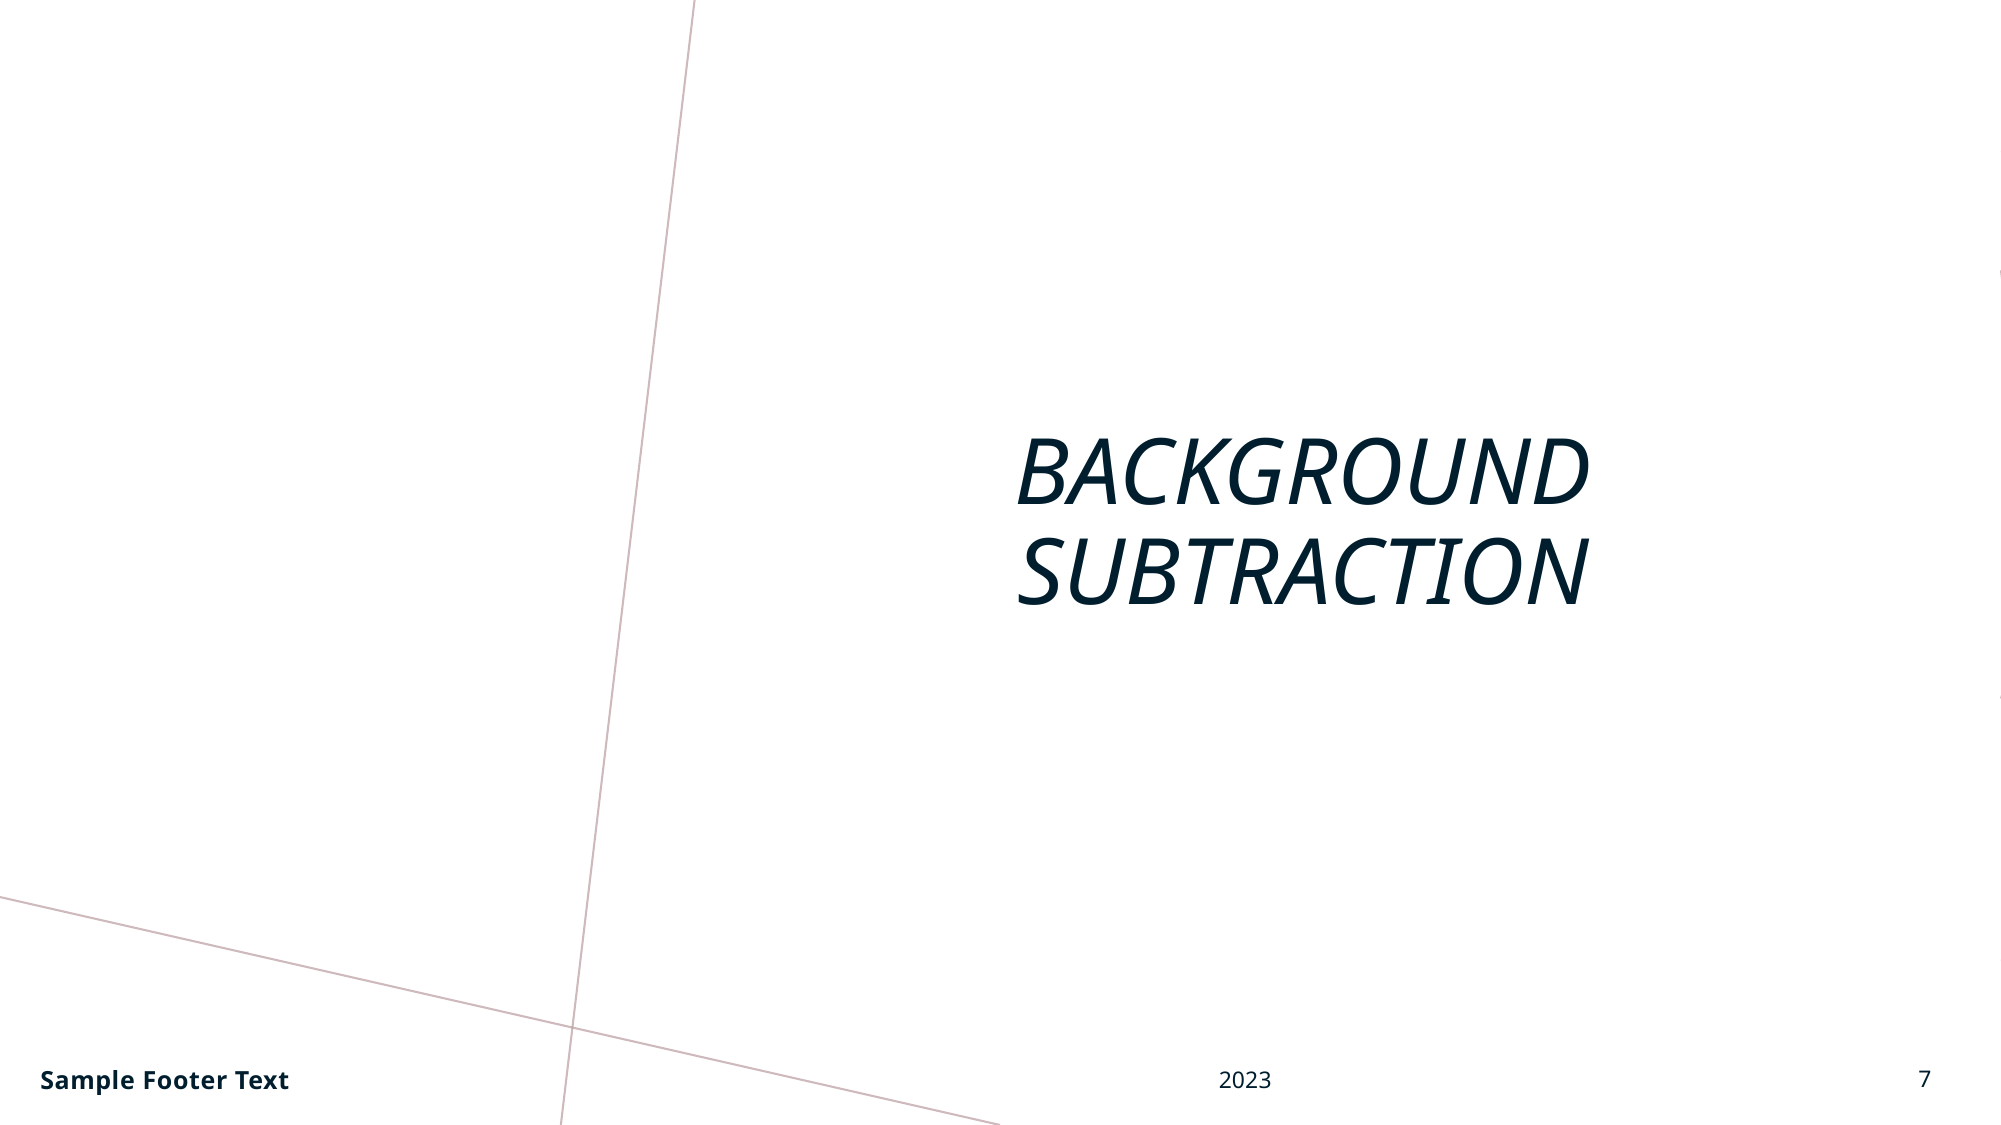

# Background subtraction
Sample Footer Text
2023